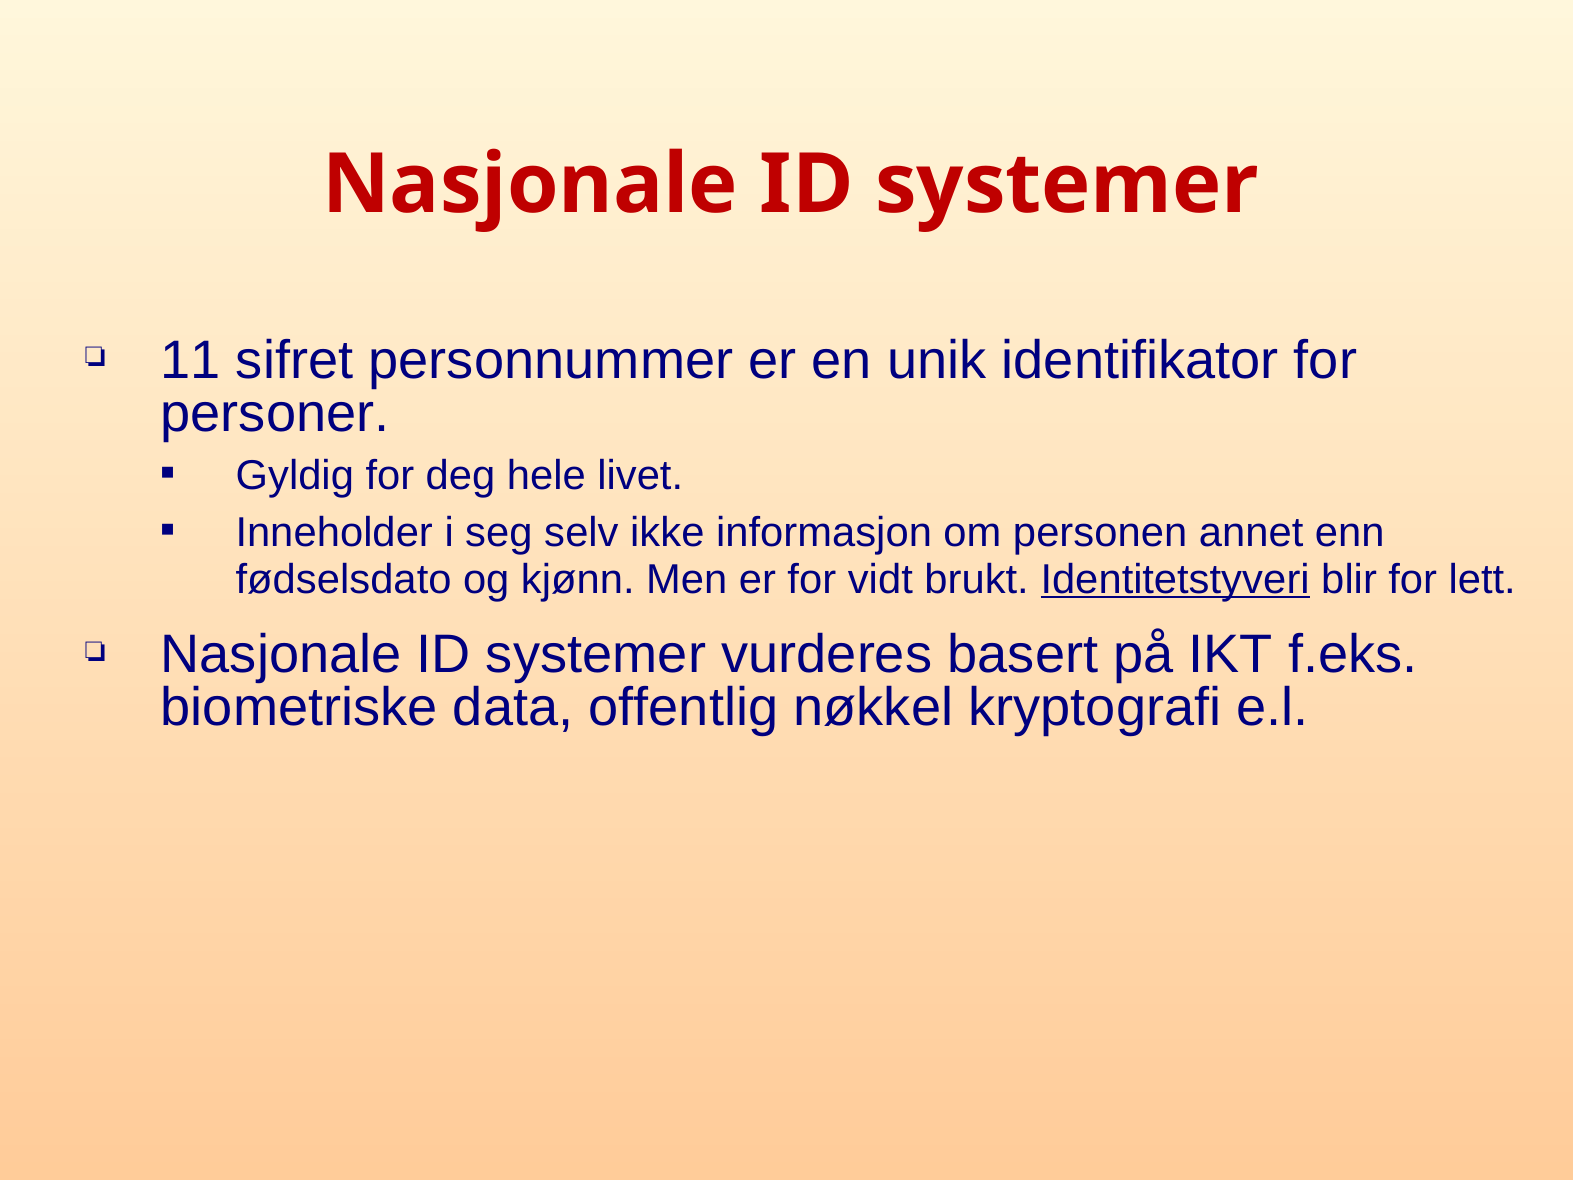

# Nasjonale ID systemer
11 sifret personnummer er en unik identifikator for personer.
Gyldig for deg hele livet.
Inneholder i seg selv ikke informasjon om personen annet enn fødselsdato og kjønn. Men er for vidt brukt. Identitetstyveri blir for lett.
Nasjonale ID systemer vurderes basert på IKT f.eks. biometriske data, offentlig nøkkel kryptografi e.l.